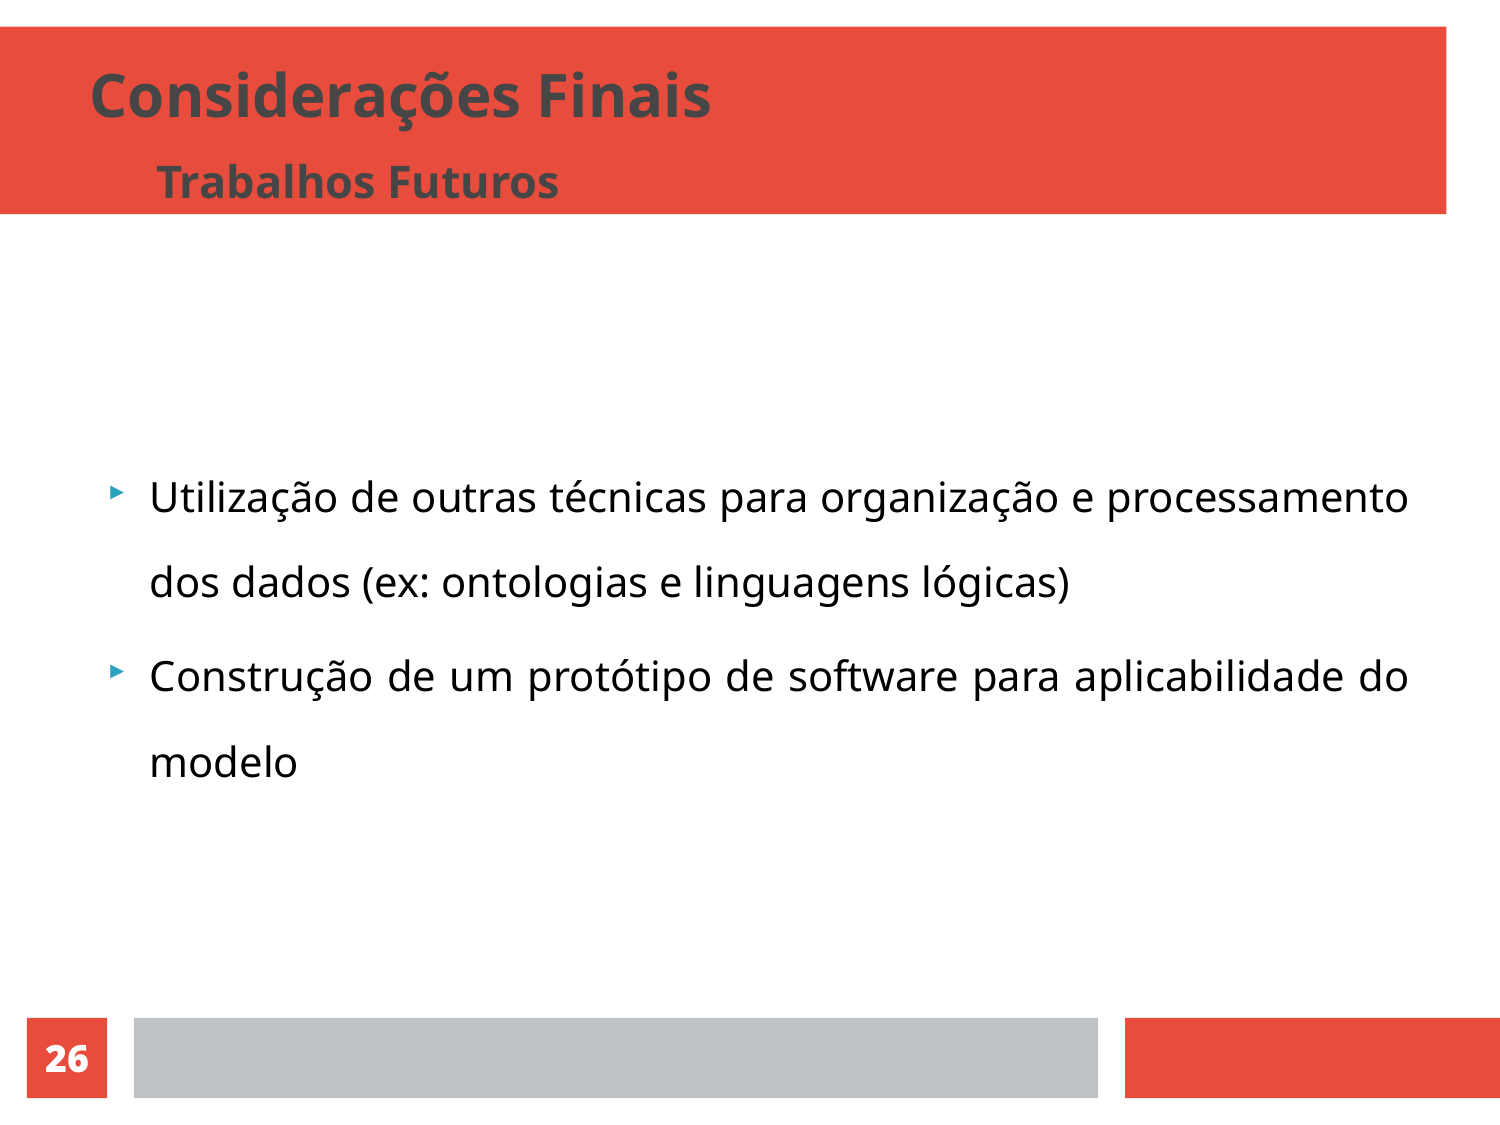

Considerações Finais
	Trabalhos Futuros
# Utilização de outras técnicas para organização e processamento dos dados (ex: ontologias e linguagens lógicas)
Construção de um protótipo de software para aplicabilidade do modelo
26